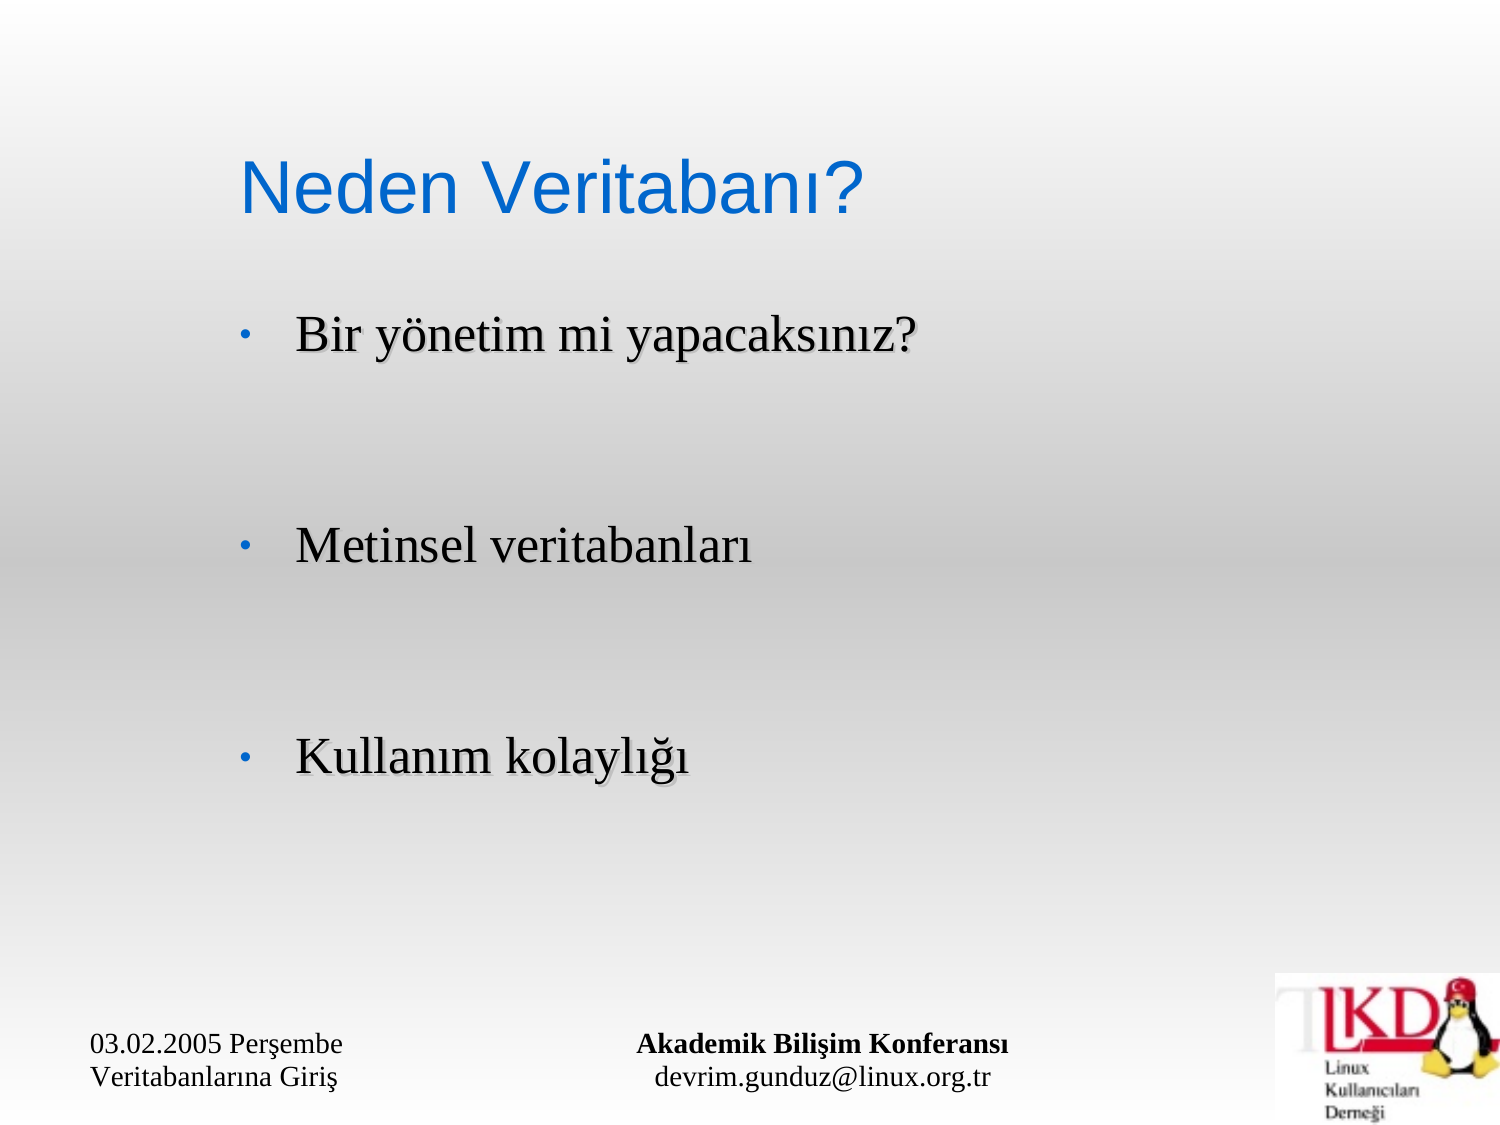

# Neden Veritabanı?
Bir yönetim mi yapacaksınız?
Metinsel veritabanları
Kullanım kolaylığı